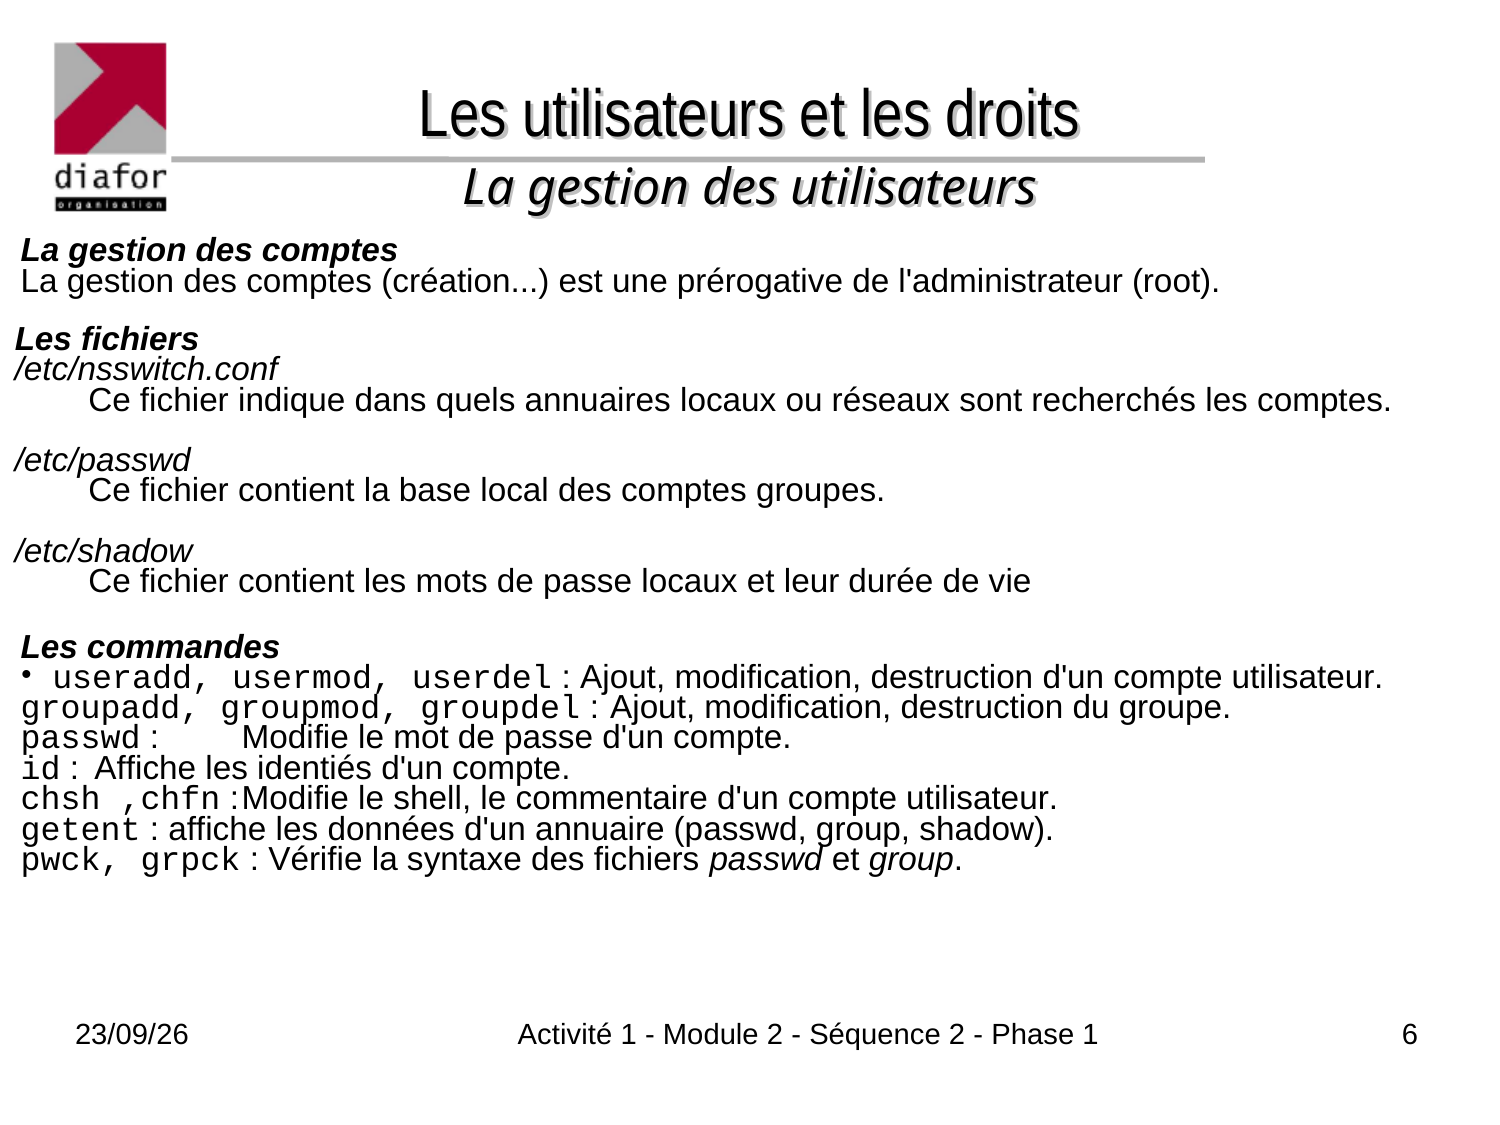

# Les utilisateurs et les droits La gestion des utilisateurs
La gestion des comptes
La gestion des comptes (création...) est une prérogative de l'administrateur (root).
Les fichiers
/etc/nsswitch.conf
	Ce fichier indique dans quels annuaires locaux ou réseaux sont recherchés les comptes.
/etc/passwd
	Ce fichier contient la base local des comptes groupes.
/etc/shadow
	Ce fichier contient les mots de passe locaux et leur durée de vie
Les commandes
 useradd, usermod, userdel : Ajout, modification, destruction d'un compte utilisateur.
groupadd, groupmod, groupdel : 	Ajout, modification, destruction du groupe.
passwd : 	Modifie le mot de passe d'un compte.
id : 	Affiche les identiés d'un compte.
chsh ,chfn :	Modifie le shell, le commentaire d'un compte utilisateur.
getent : affiche les données d'un annuaire (passwd, group, shadow).
pwck, grpck : Vérifie la syntaxe des fichiers passwd et group.
Activité 1 - Module 2 - Séquence 2 - Phase 1
6